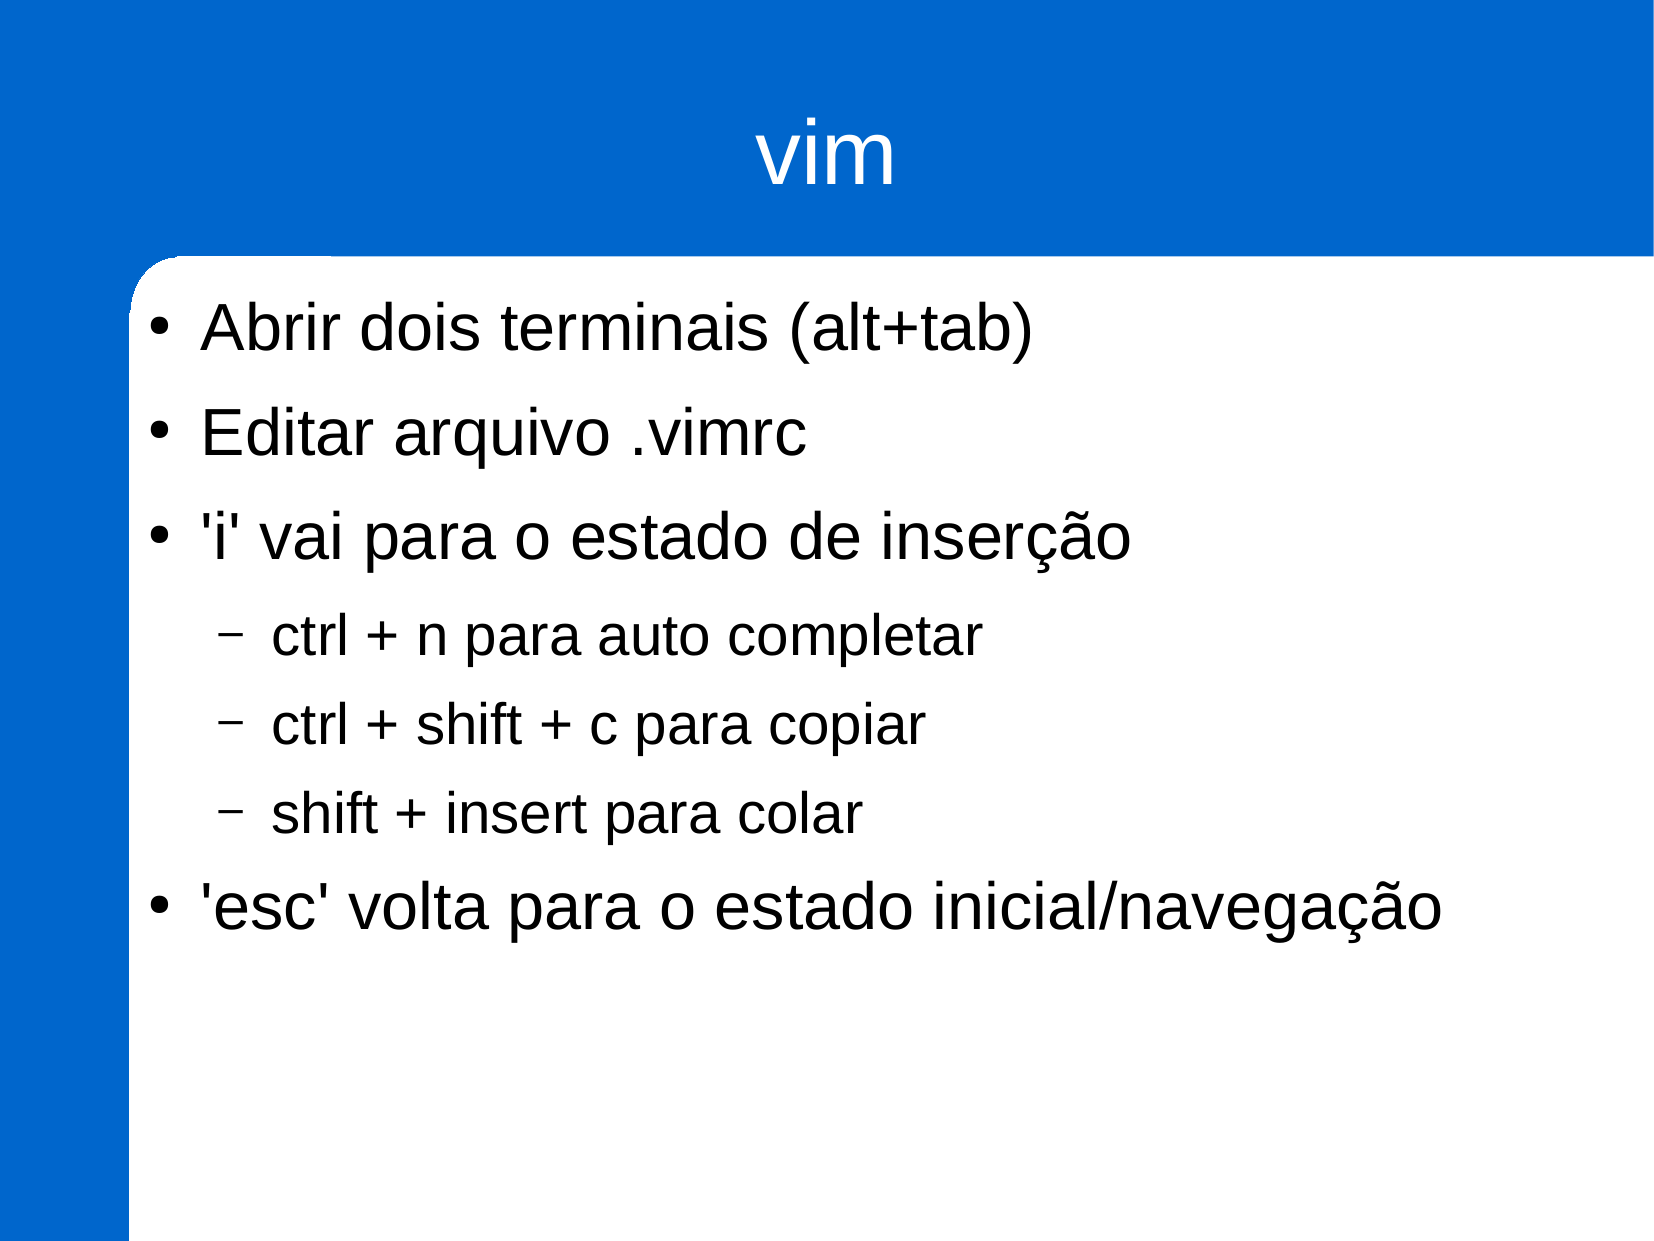

# vim
Abrir dois terminais (alt+tab)
Editar arquivo .vimrc
'i' vai para o estado de inserção
ctrl + n para auto completar
ctrl + shift + c para copiar
shift + insert para colar
'esc' volta para o estado inicial/navegação